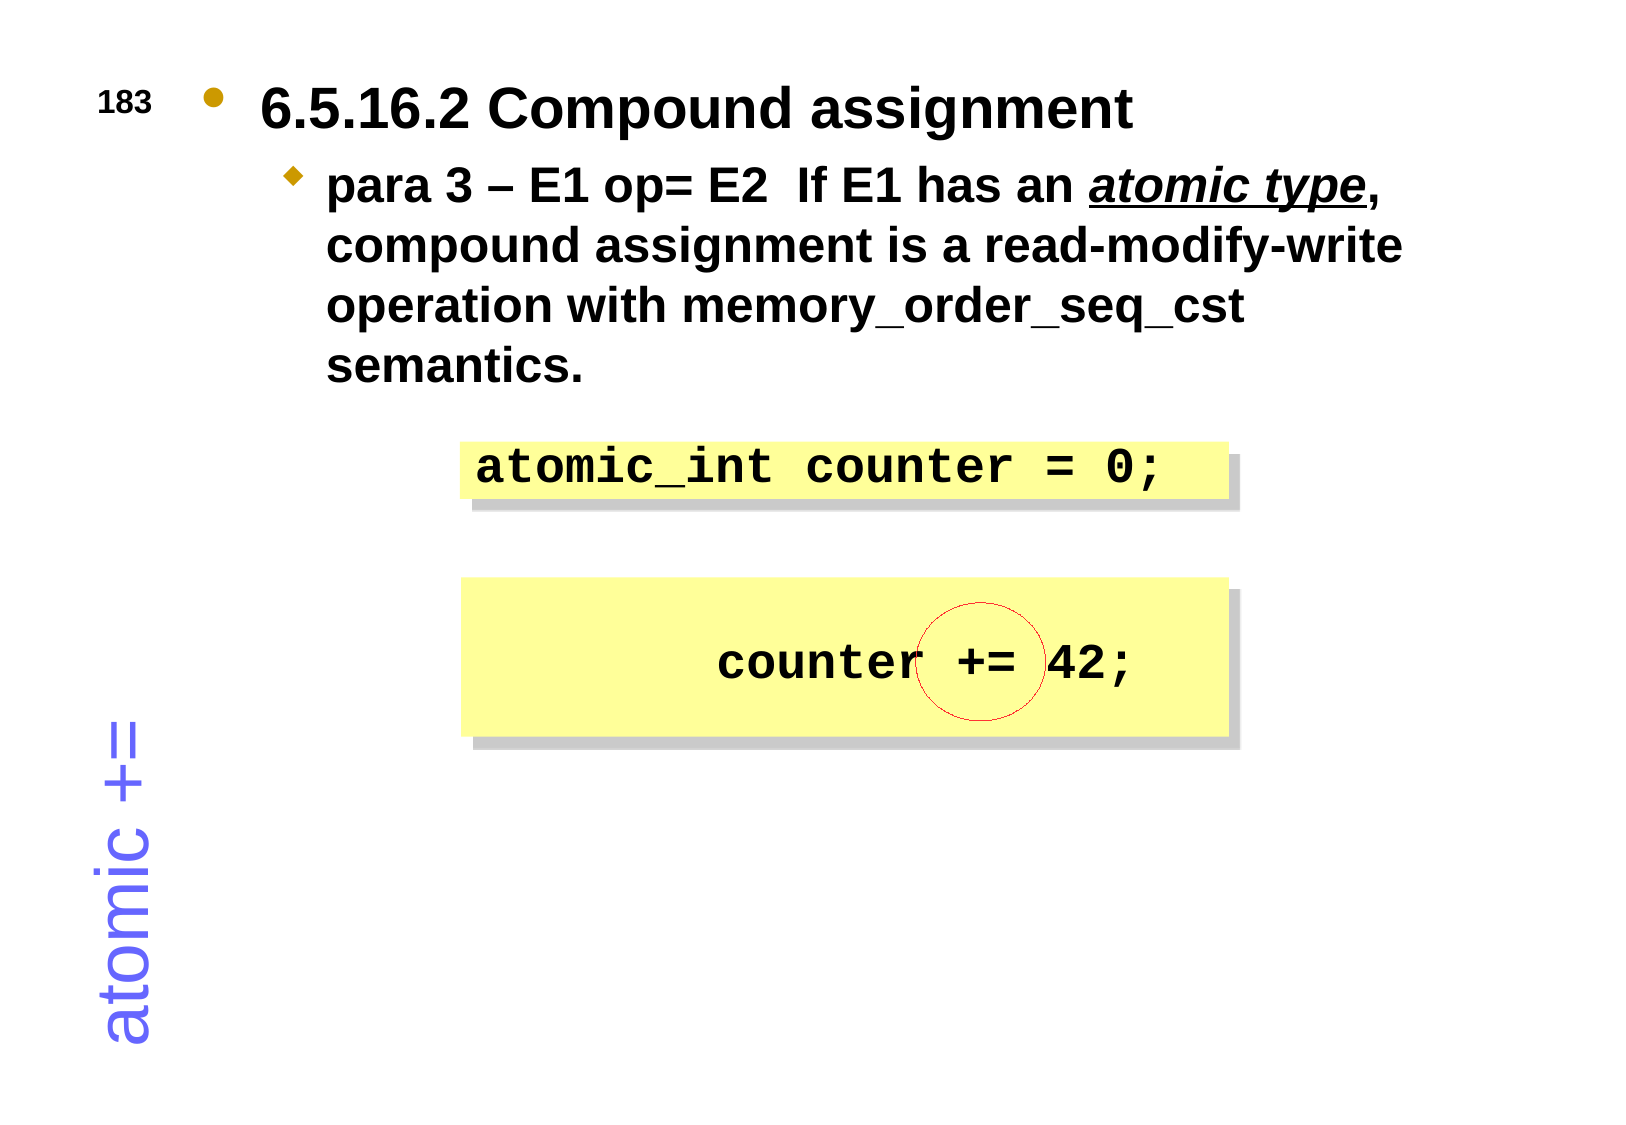

183
6.5.16.2 Compound assignment
para 3 – E1 op= E2 If E1 has an atomic type, compound assignment is a read-modify-write operation with memory_order_seq_cst semantics.
atomic_int counter = 0;
# atomic +=
 counter += 42;